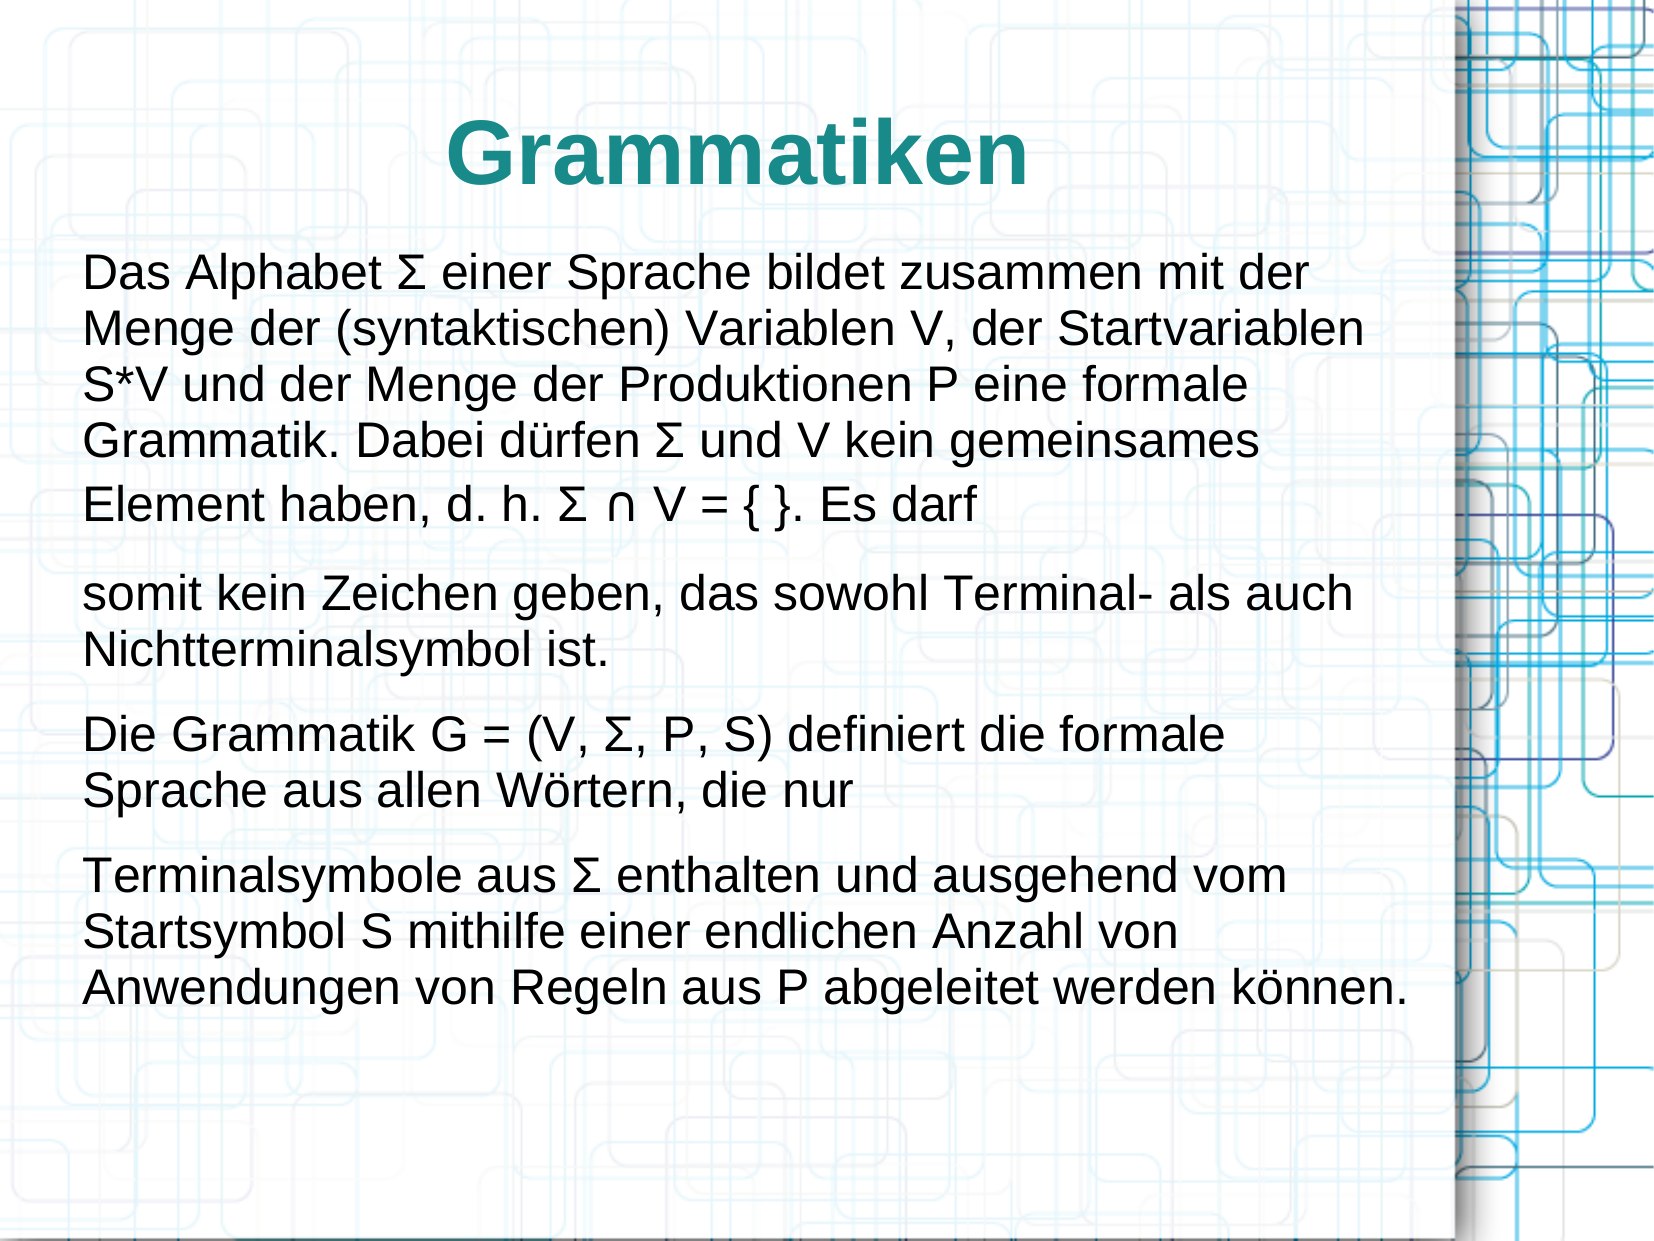

# Grammatiken
Das Alphabet Σ einer Sprache bildet zusammen mit der Menge der (syntaktischen) Variablen V, der Startvariablen S*V und der Menge der Produktionen P eine formale Grammatik. Dabei dürfen Σ und V kein gemeinsames Element haben, d. h. Σ ∩ V = { }. Es darf
somit kein Zeichen geben, das sowohl Terminal- als auch Nichtterminalsymbol ist.
Die Grammatik G = (V, Σ, P, S) definiert die formale Sprache aus allen Wörtern, die nur
Terminalsymbole aus Σ enthalten und ausgehend vom Startsymbol S mithilfe einer endlichen Anzahl von Anwendungen von Regeln aus P abgeleitet werden können.